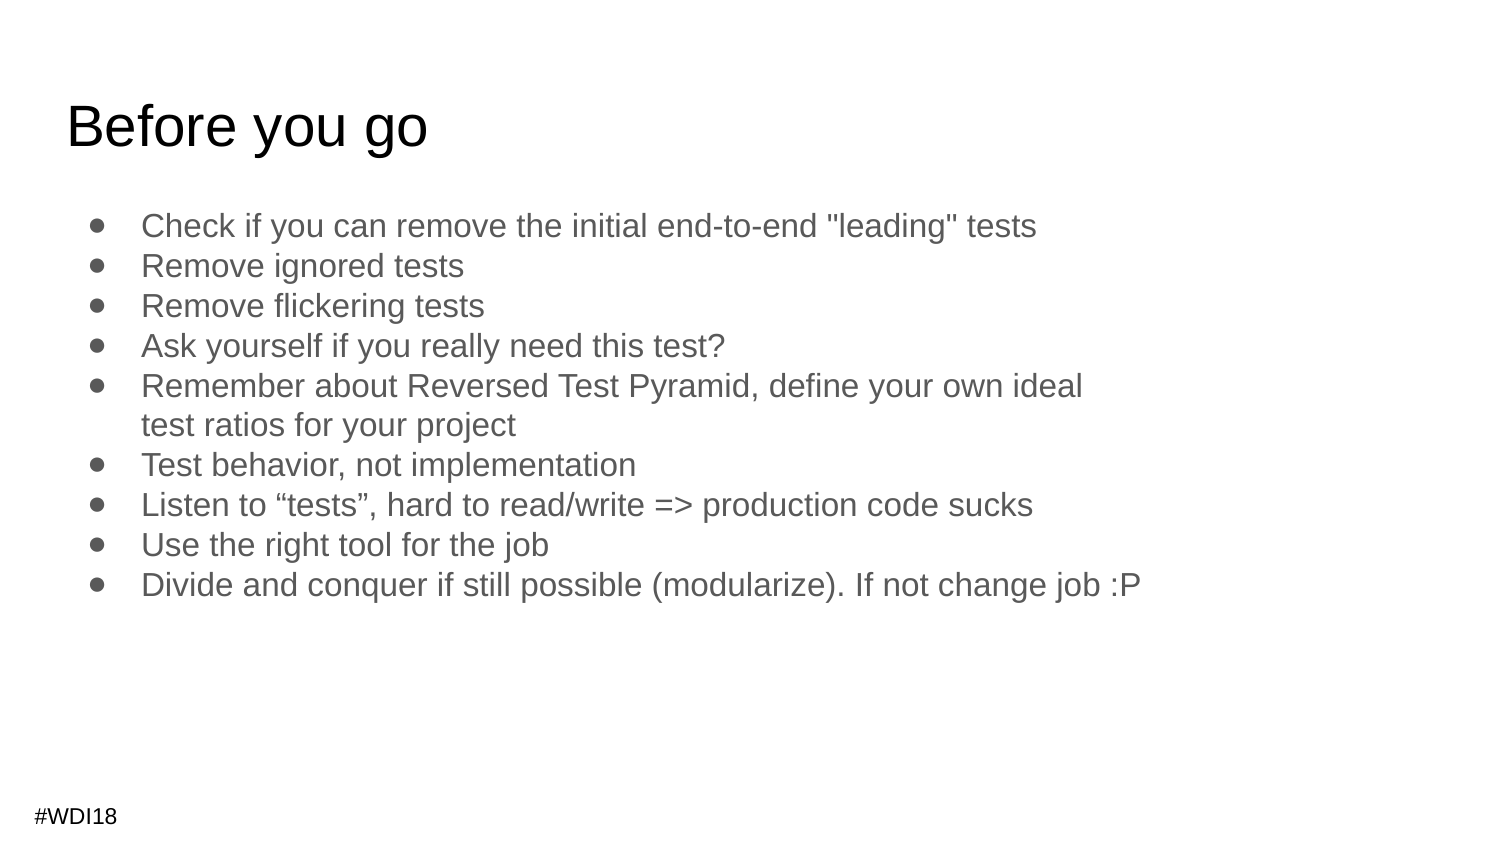

# Before you go
Check if you can remove the initial end-to-end "leading" tests
Remove ignored tests
Remove flickering tests
Ask yourself if you really need this test?
Remember about Reversed Test Pyramid, define your own ideal
test ratios for your project
Test behavior, not implementation
Listen to “tests”, hard to read/write => production code sucks
Use the right tool for the job
Divide and conquer if still possible (modularize). If not change job :P
 #WDI18